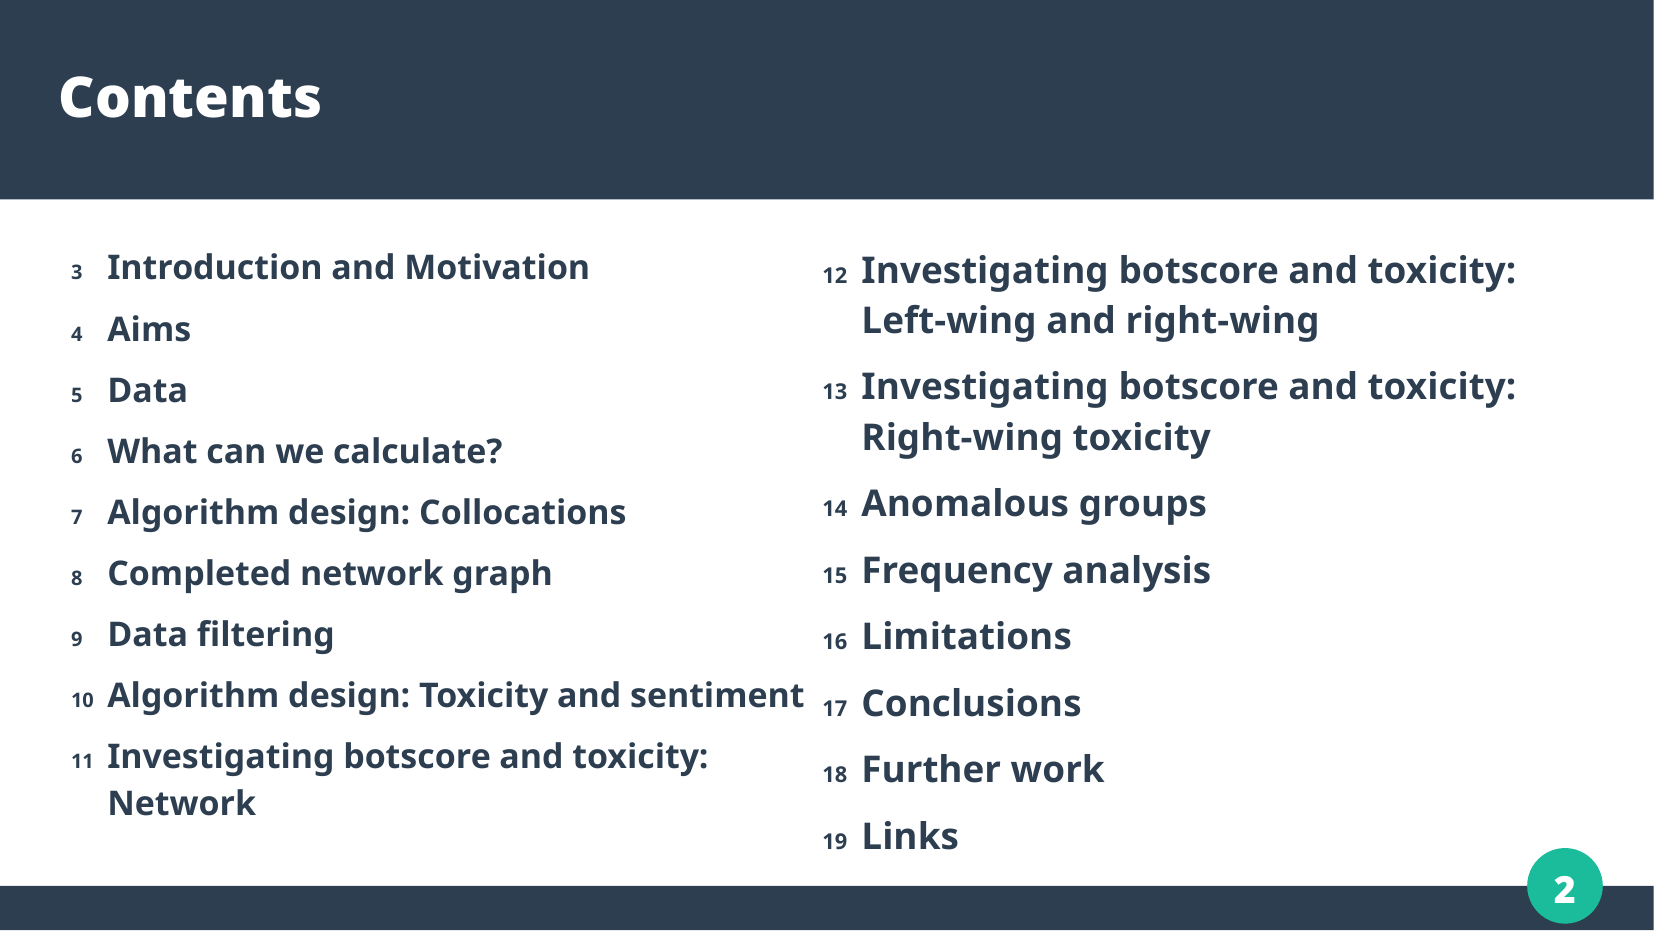

Contents
# Introduction and Motivation
Aims
Data
What can we calculate?
Algorithm design: Collocations
Completed network graph
Data filtering
Algorithm design: Toxicity and sentiment
Investigating botscore and toxicity: Network
Investigating botscore and toxicity: Left-wing and right-wing
Investigating botscore and toxicity: Right-wing toxicity
Anomalous groups
Frequency analysis
Limitations
Conclusions
Further work
Links